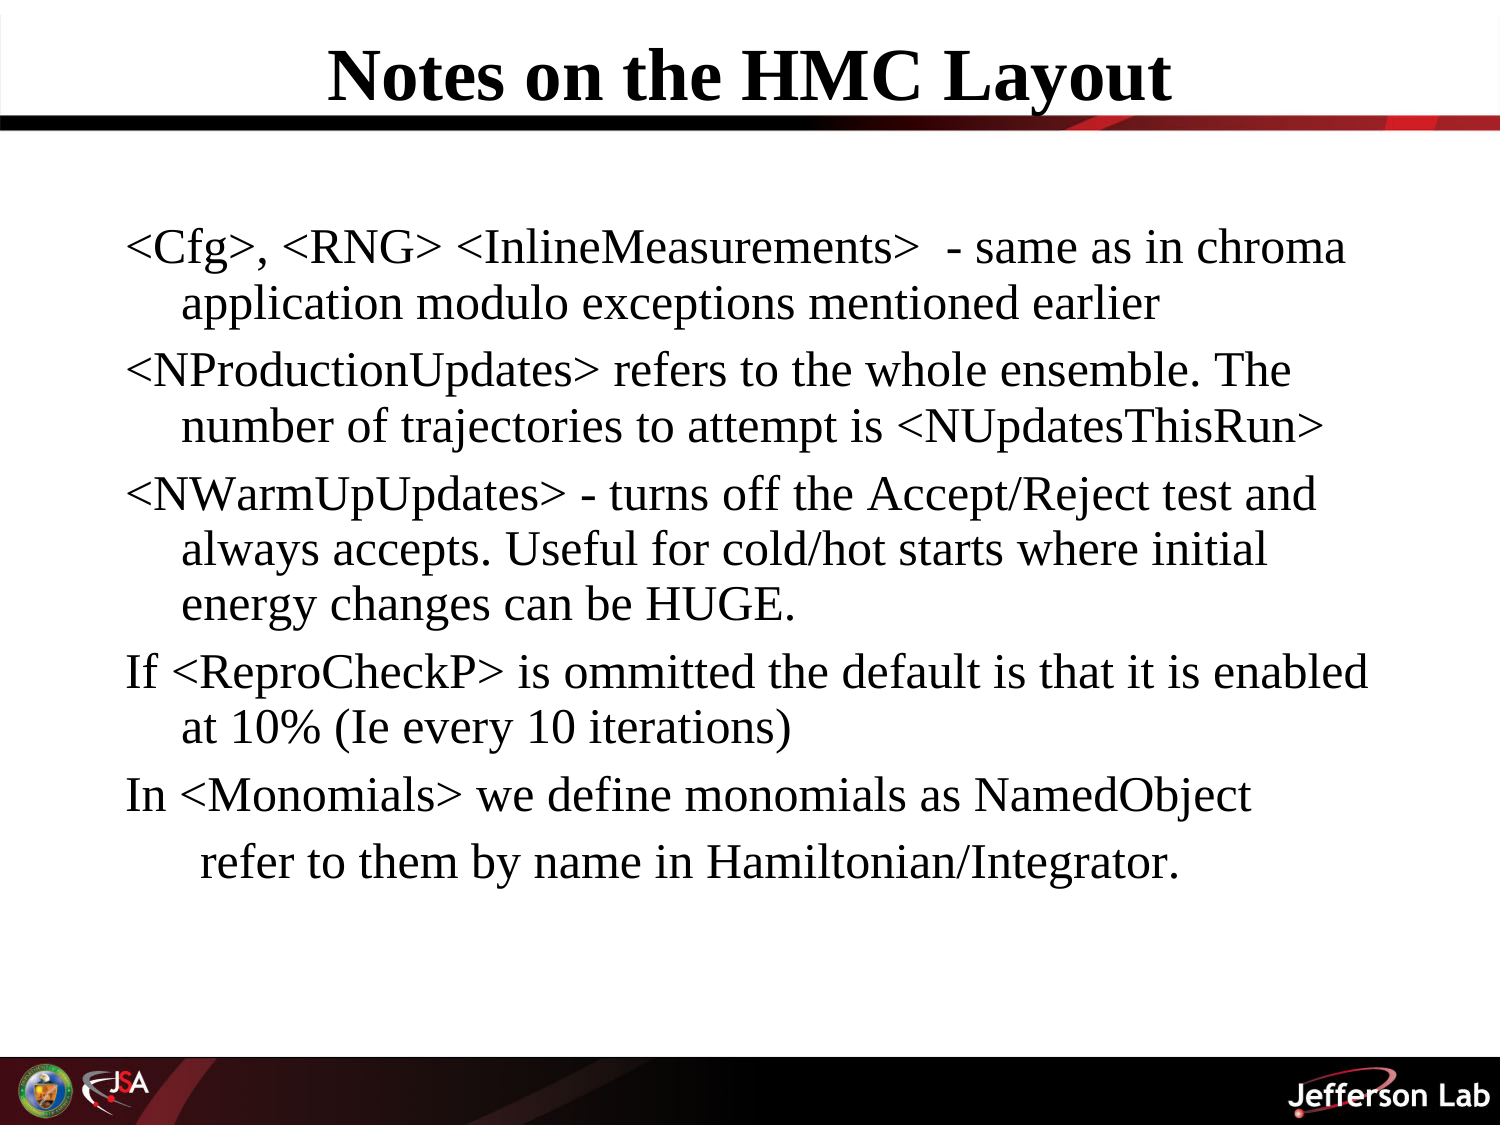

# Notes on the HMC Layout
<Cfg>, <RNG> <InlineMeasurements> - same as in chroma application modulo exceptions mentioned earlier
<NProductionUpdates> refers to the whole ensemble. The number of trajectories to attempt is <NUpdatesThisRun>
<NWarmUpUpdates> - turns off the Accept/Reject test and always accepts. Useful for cold/hot starts where initial energy changes can be HUGE.
If <ReproCheckP> is ommitted the default is that it is enabled at 10% (Ie every 10 iterations)
In <Monomials> we define monomials as NamedObject
refer to them by name in Hamiltonian/Integrator.